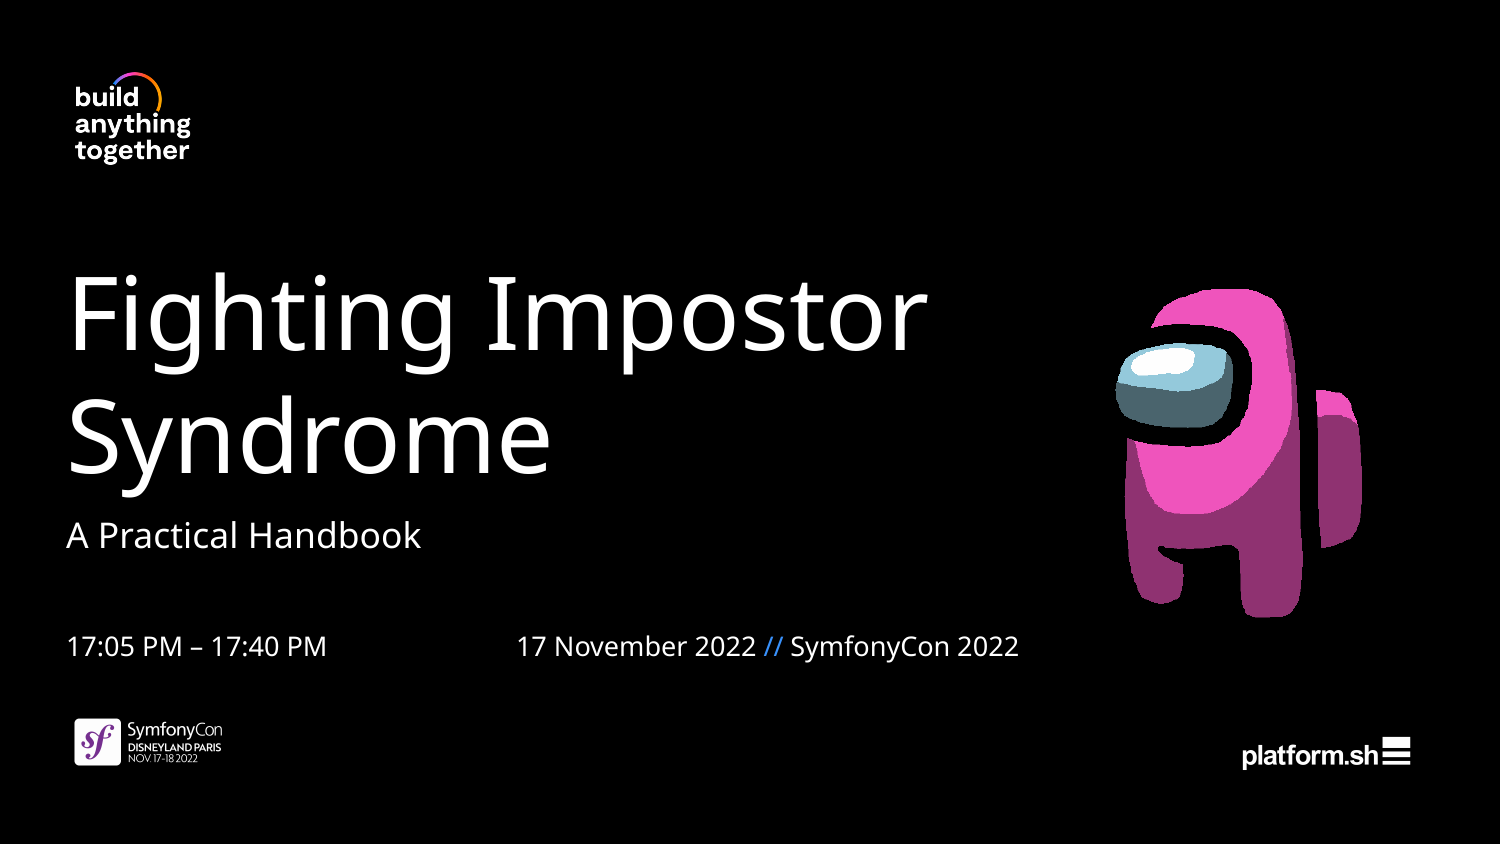

# Fighting Impostor Syndrome
A Practical Handbook
17:05 PM – 17:40 PM
17 November 2022 // SymfonyCon 2022